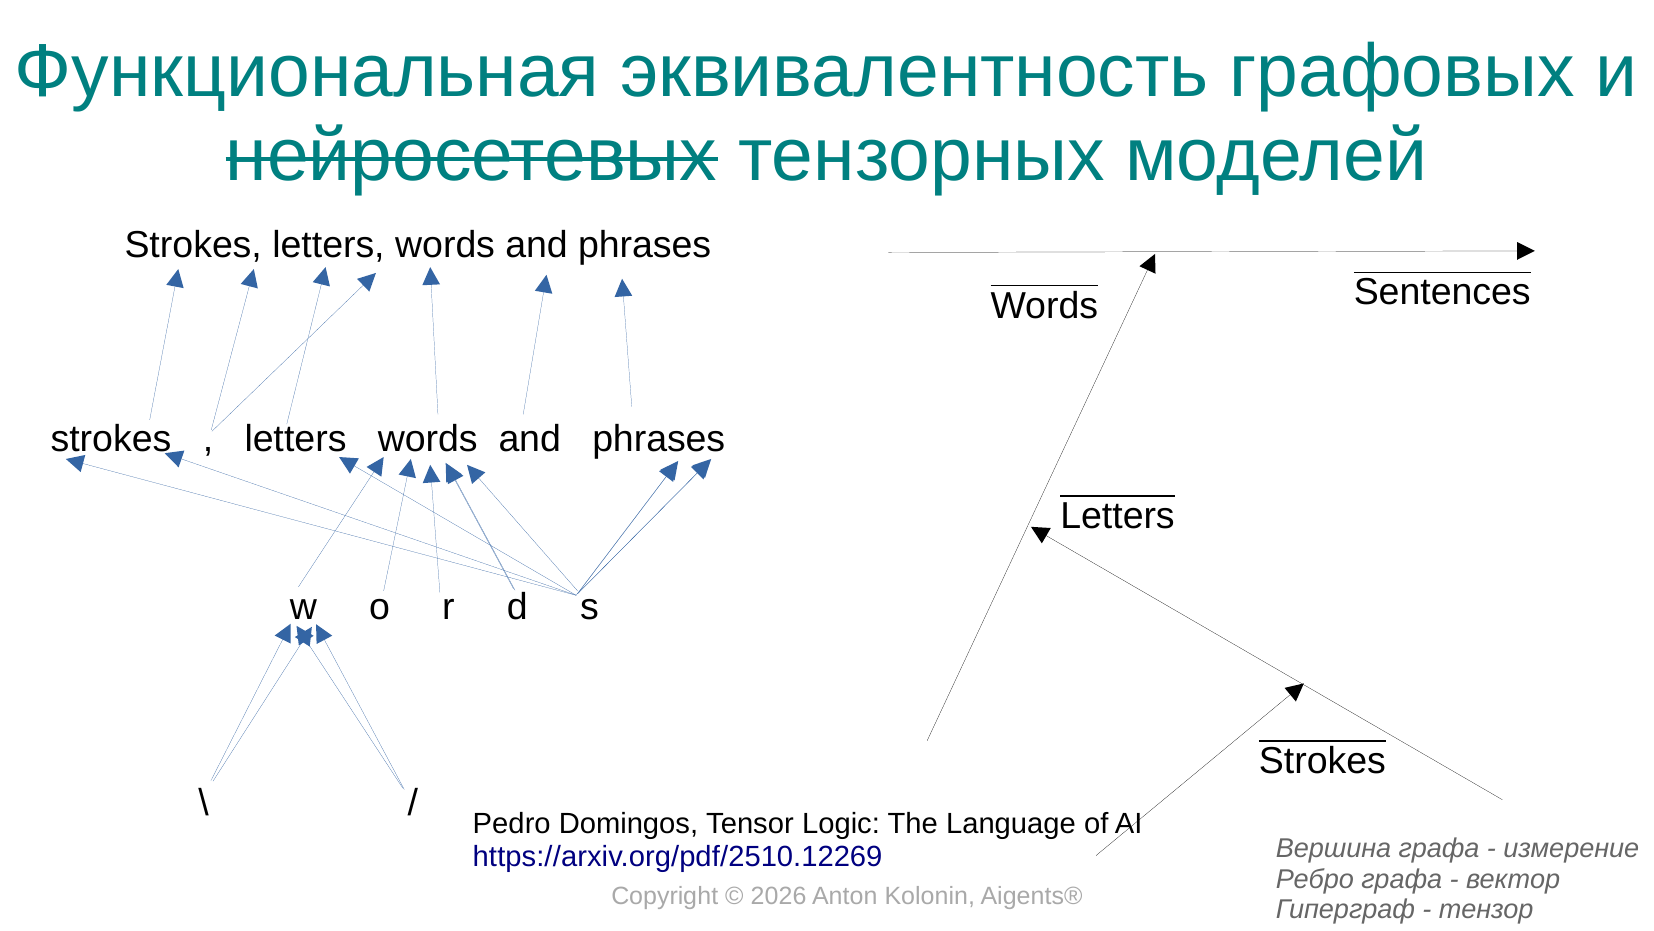

Функциональная эквивалентность графовых и нейросетевых тензорных моделей
Strokes, letters, words and phrases
 Sentences
 Words
strokes , letters words and phrases
 Letters
w o r d s
 Strokes
\ /
Pedro Domingos, Tensor Logic: The Language of AI
https://arxiv.org/pdf/2510.12269
Вершина графа - измерение
Ребро графа - вектор
Гиперграф - тензор
Copyright © 2026 Anton Kolonin, Aigents®